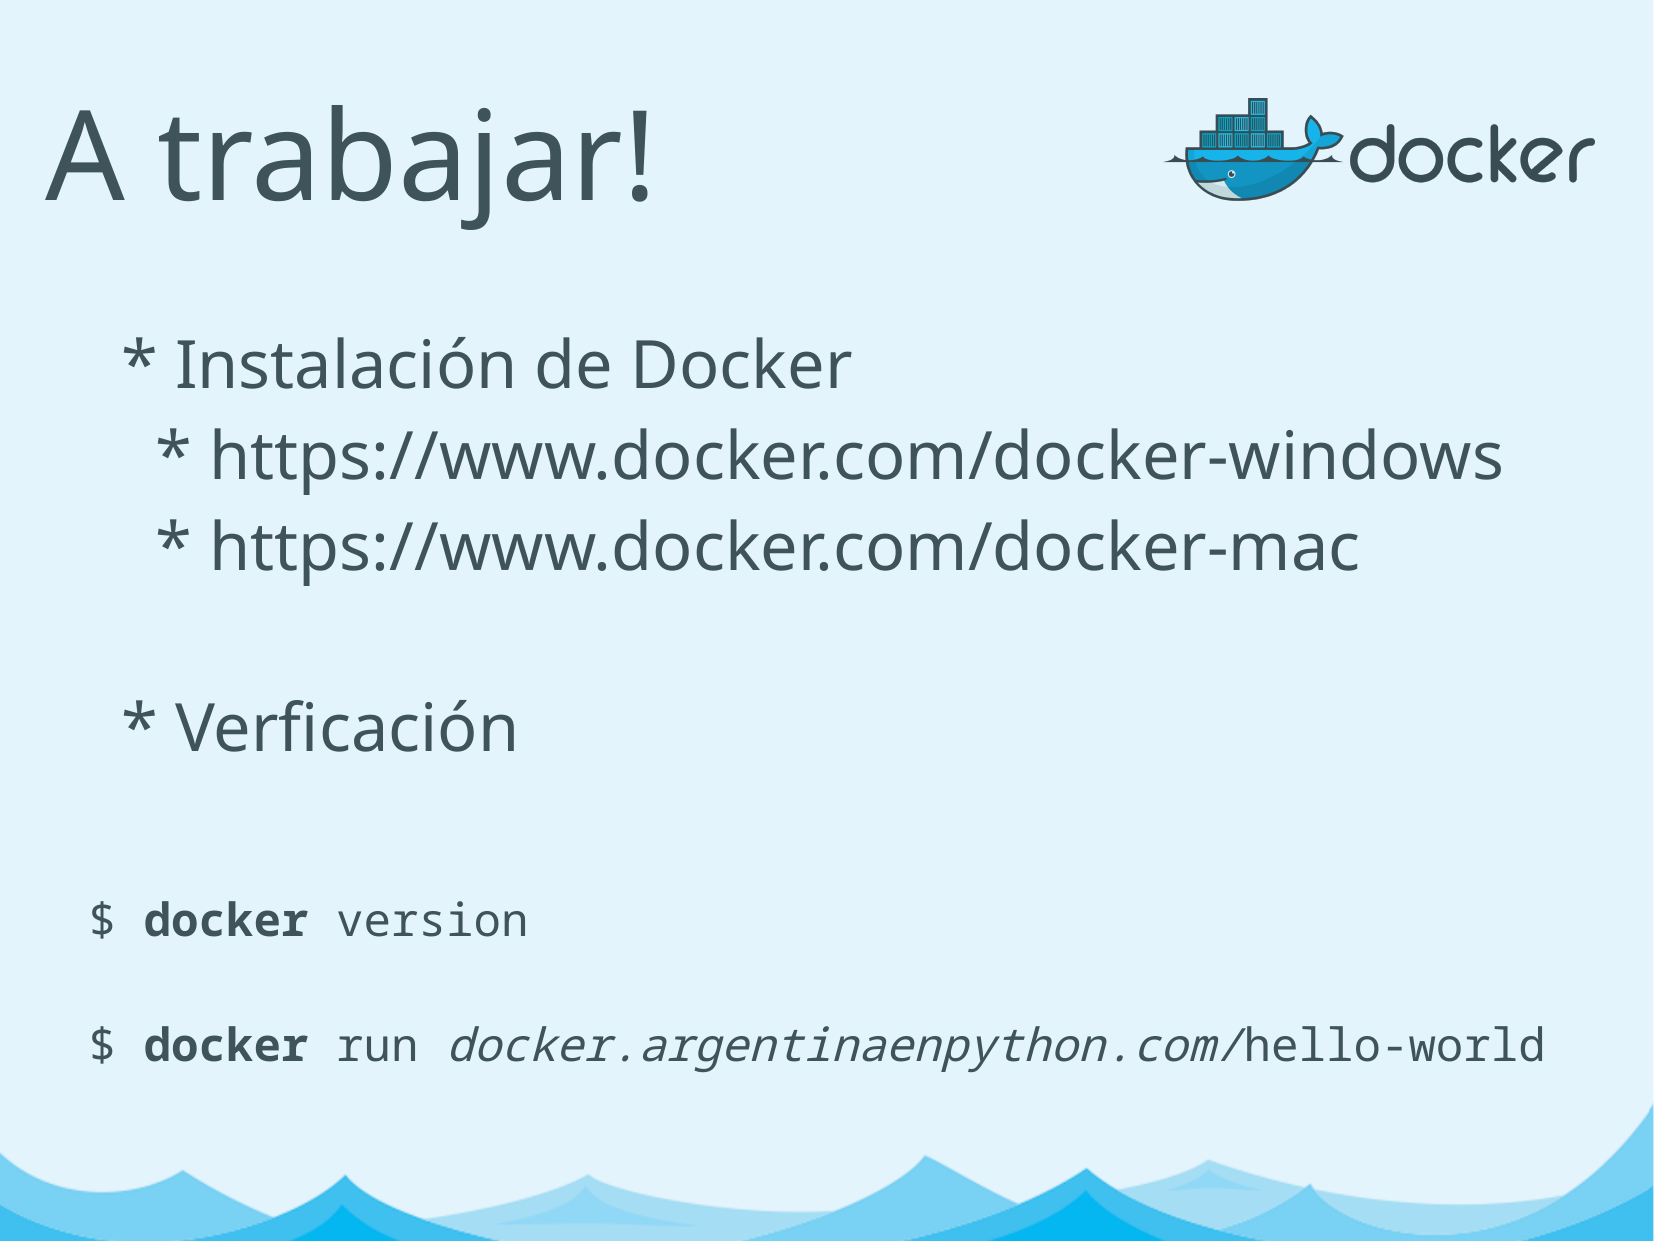

A trabajar!
* Instalación de Docker
 * https://www.docker.com/docker-windows
 * https://www.docker.com/docker-mac
* Verficación
$ docker version
$ docker run docker.argentinaenpython.com/hello-world